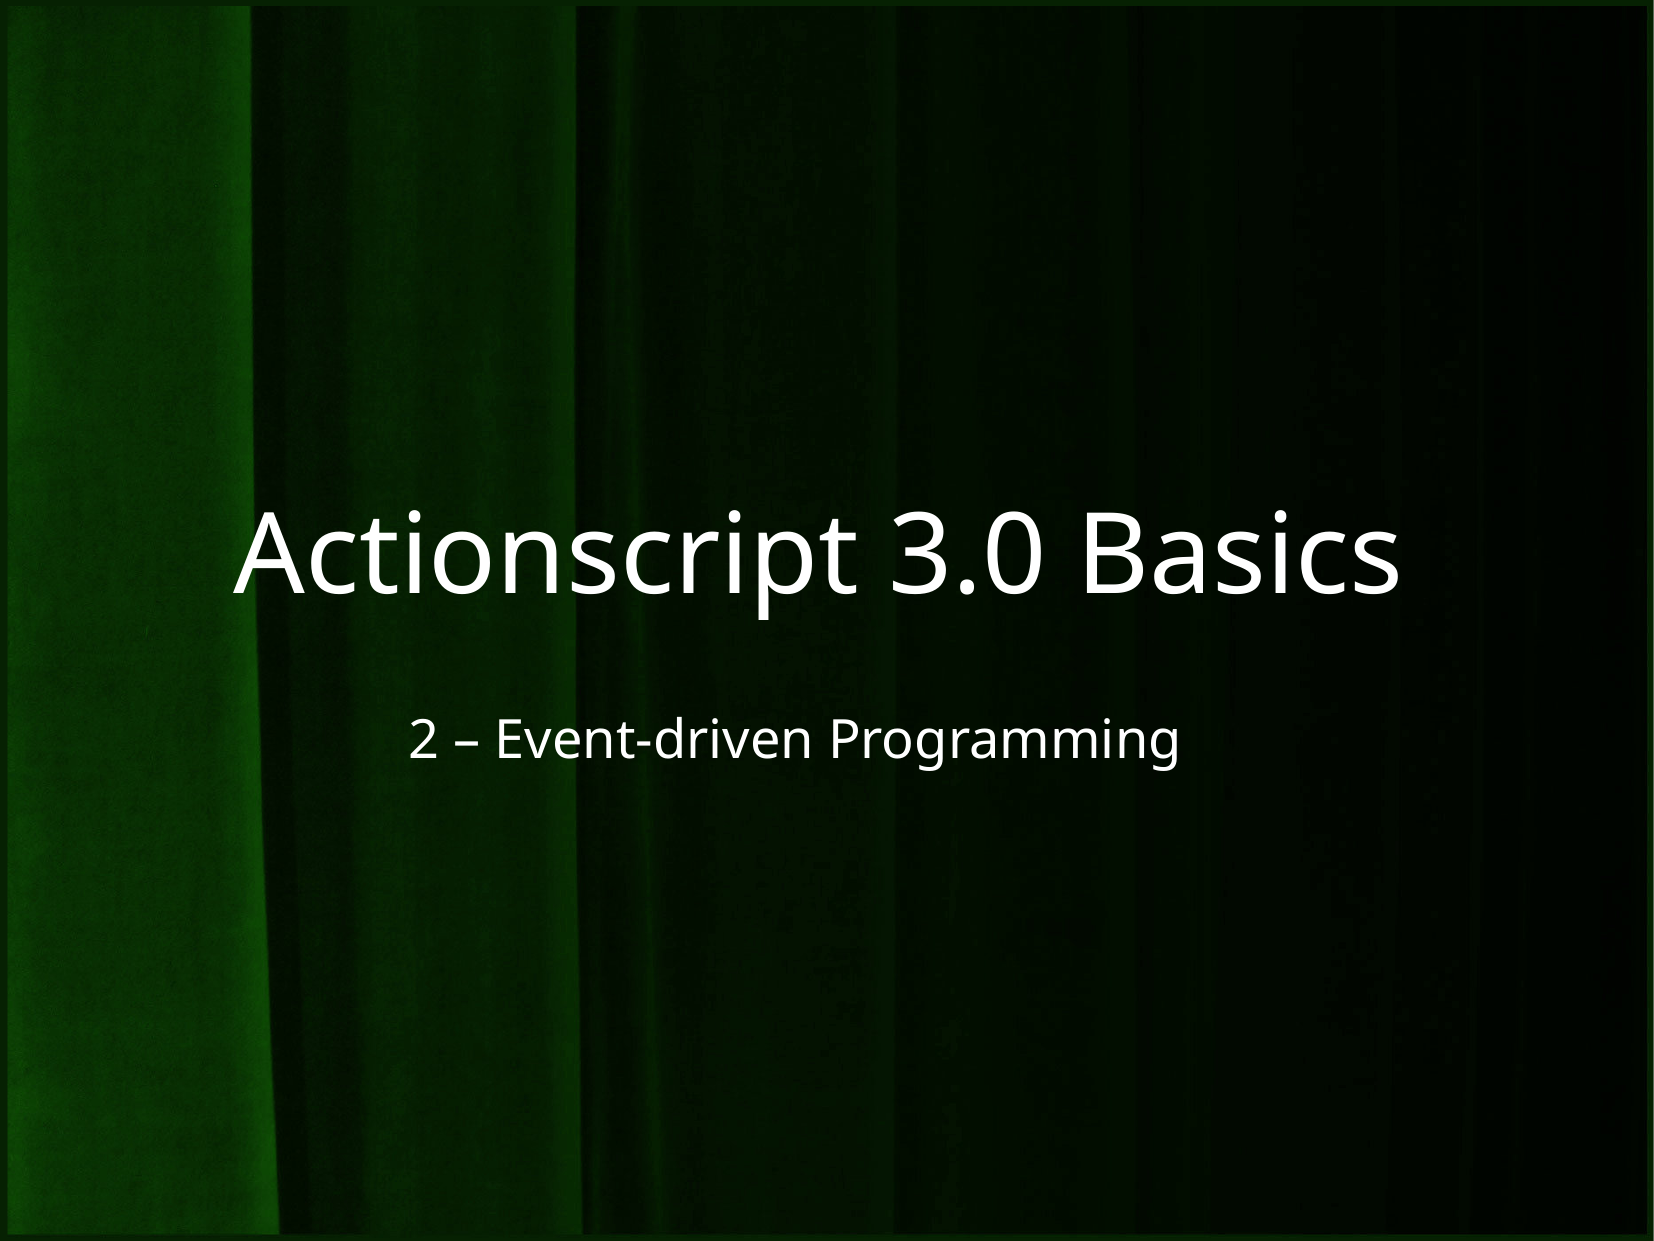

# Actionscript 3.0 Basics
2 – Event-driven Programming